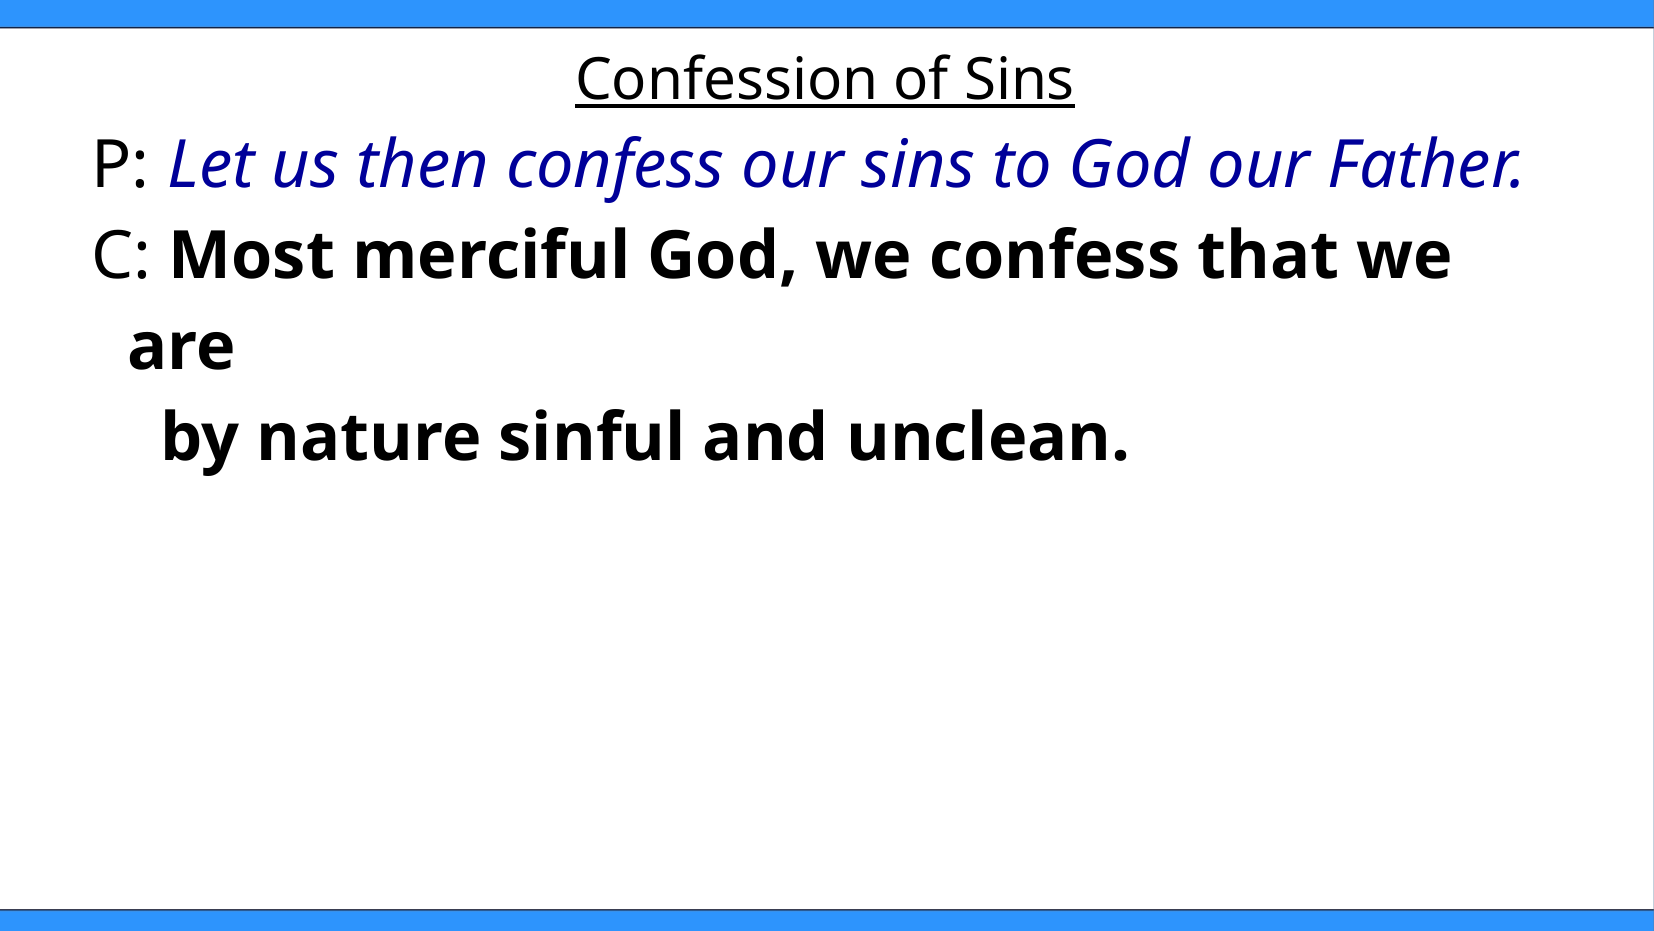

Confession of Sins
P: Let us then confess our sins to God our Father.
C: Most merciful God, we confess that we are
 by nature sinful and unclean.